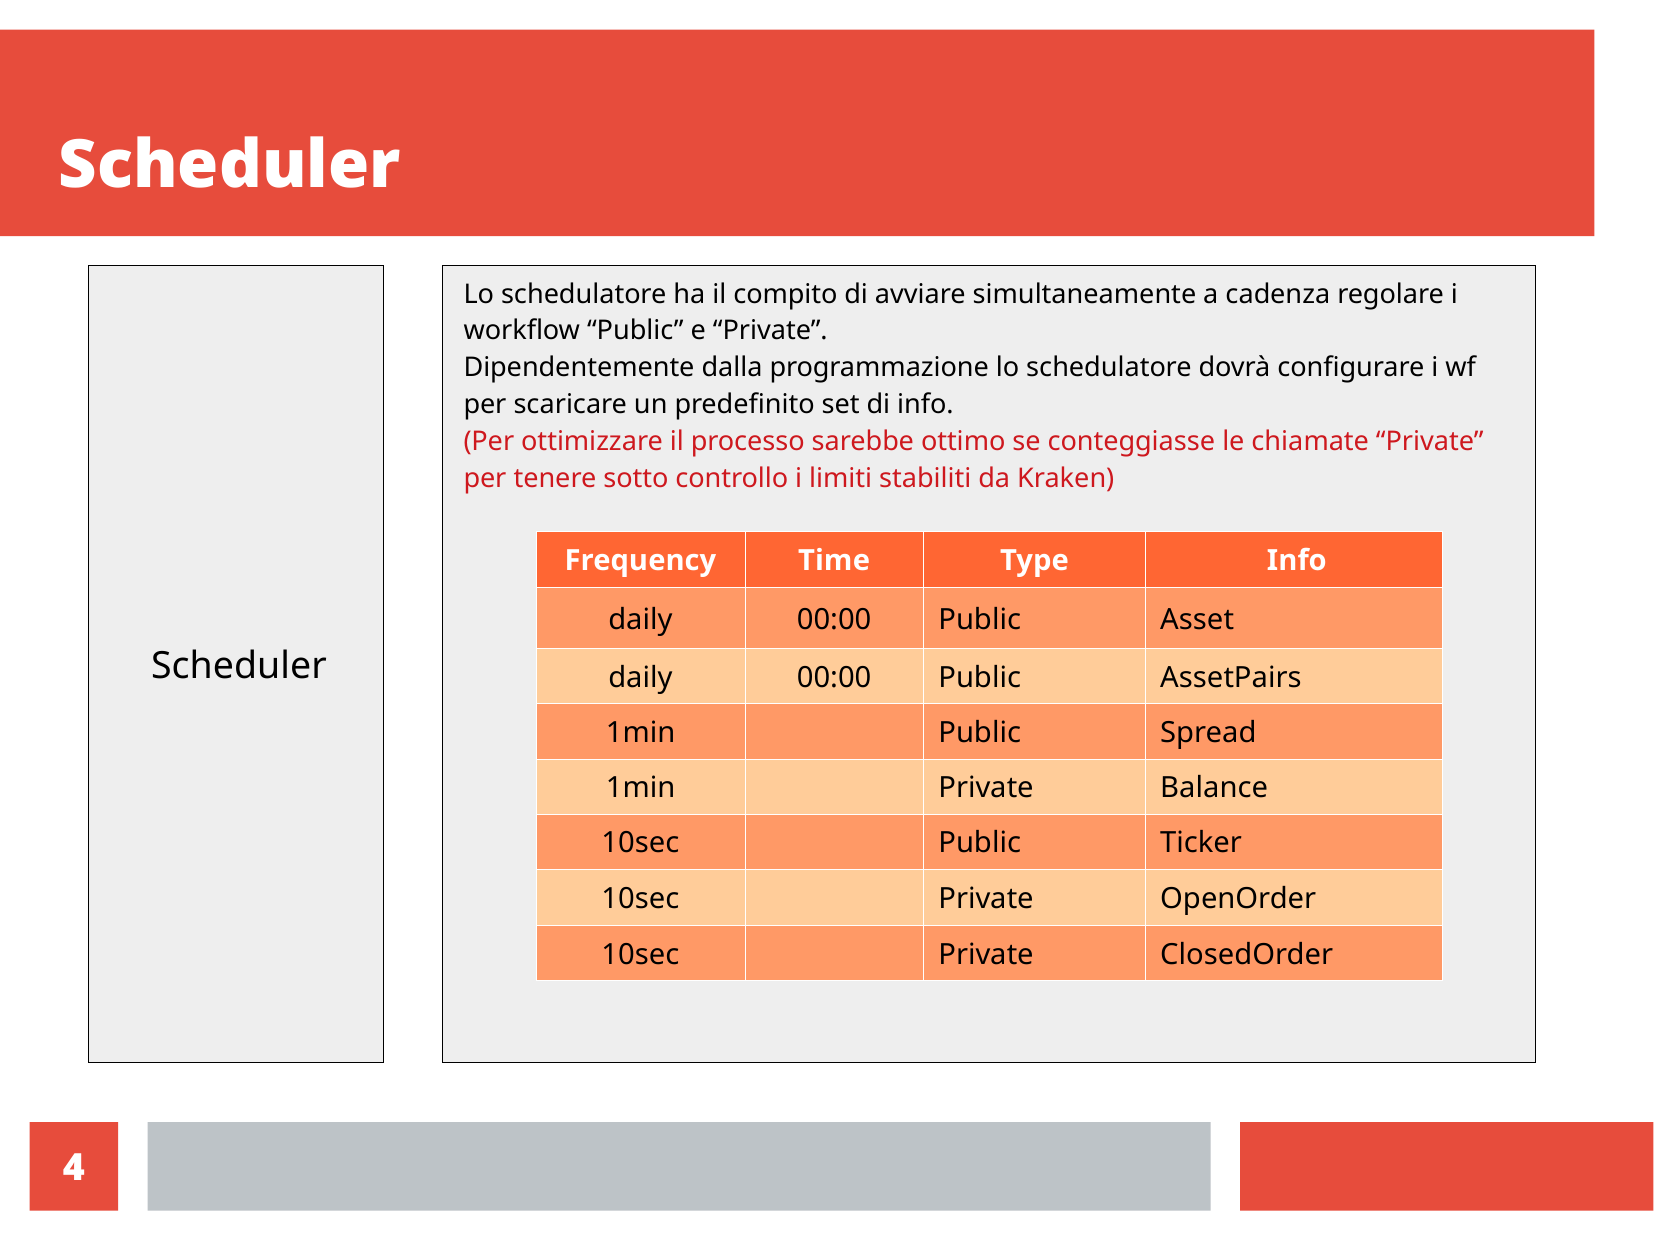

# Scheduler
Scheduler
Lo schedulatore ha il compito di avviare simultaneamente a cadenza regolare i workflow “Public” e “Private”.
Dipendentemente dalla programmazione lo schedulatore dovrà configurare i wf per scaricare un predefinito set di info.
(Per ottimizzare il processo sarebbe ottimo se conteggiasse le chiamate “Private” per tenere sotto controllo i limiti stabiliti da Kraken)
| Info | Type | Time | Frequency |
| --- | --- | --- | --- |
| Asset | Public | 00:00 | daily |
| AssetPairs | Public | 00:00 | daily |
| Spread | Public | | 1min |
| Balance | Private | | 1min |
| Ticker | Public | | 10sec |
| OpenOrder | Private | | 10sec |
| ClosedOrder | Private | | 10sec |
4